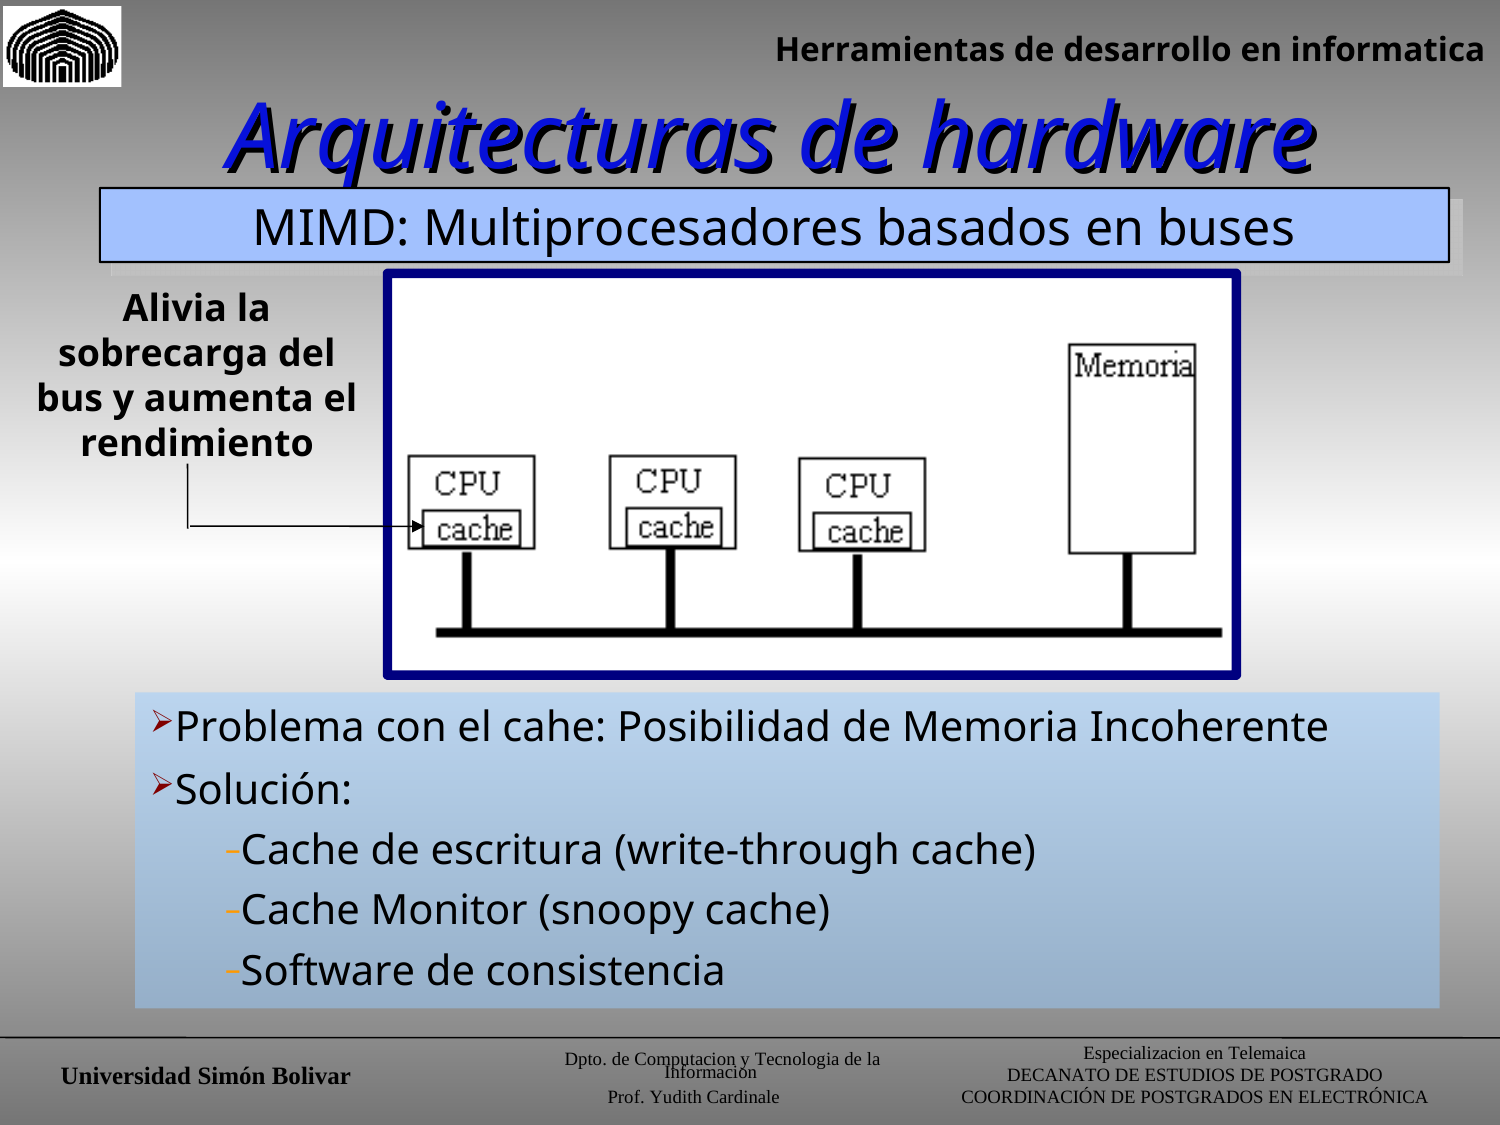

Arquitecturas de hardware
MIMD: Multiprocesadores basados en buses
Alivia la sobrecarga del bus y aumenta el rendimiento
Problema con el cahe: Posibilidad de Memoria Incoherente
Solución:
Cache de escritura (write-through cache)
Cache Monitor (snoopy cache)
Software de consistencia